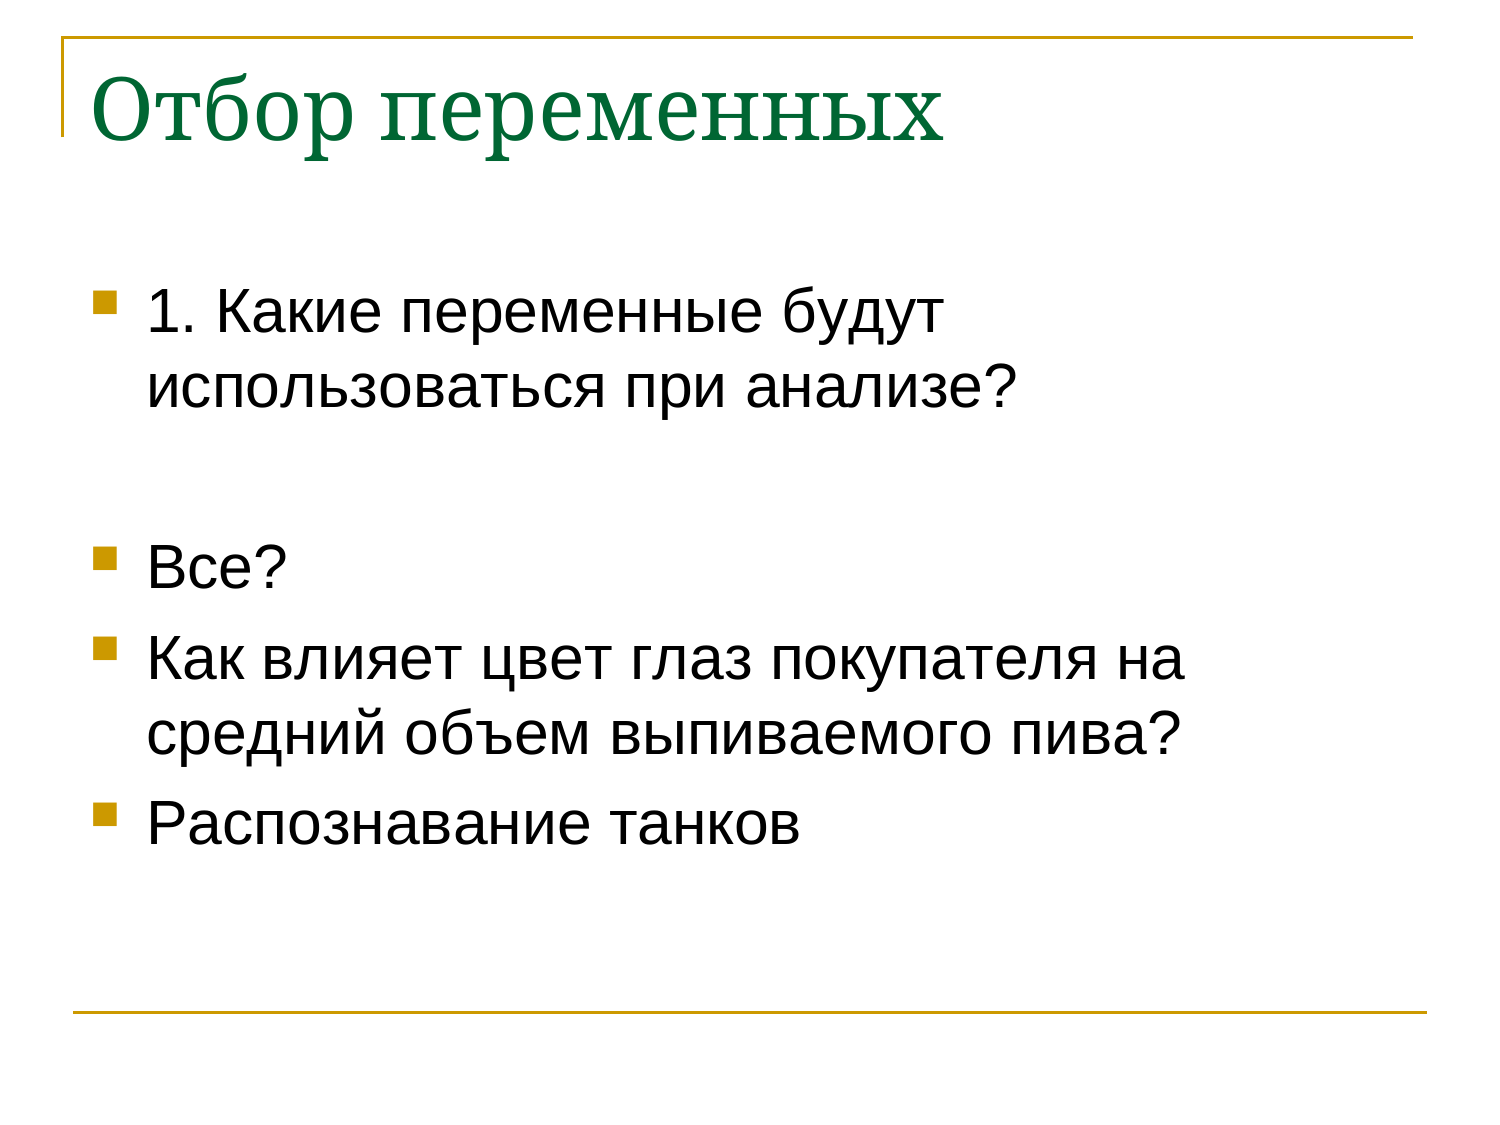

# Отбор переменных
1. Какие переменные будут использоваться при анализе?
Все?
Как влияет цвет глаз покупателя на средний объем выпиваемого пива?
Распознавание танков